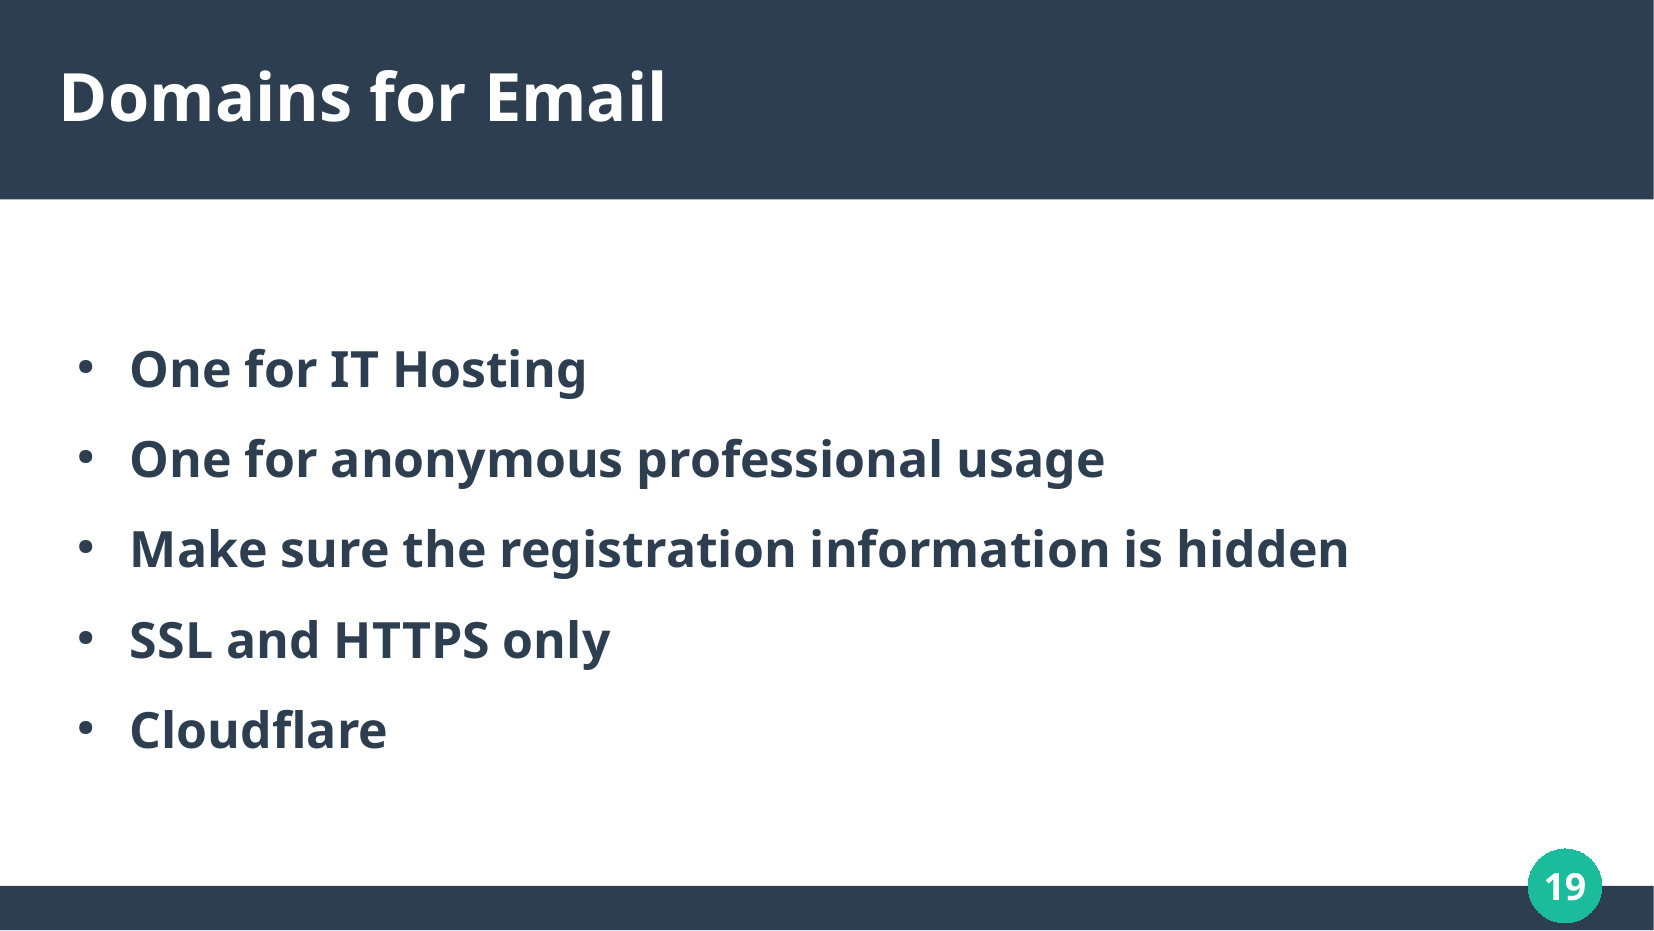

# Domains for Email
One for IT Hosting
One for anonymous professional usage
Make sure the registration information is hidden
SSL and HTTPS only
Cloudflare
19